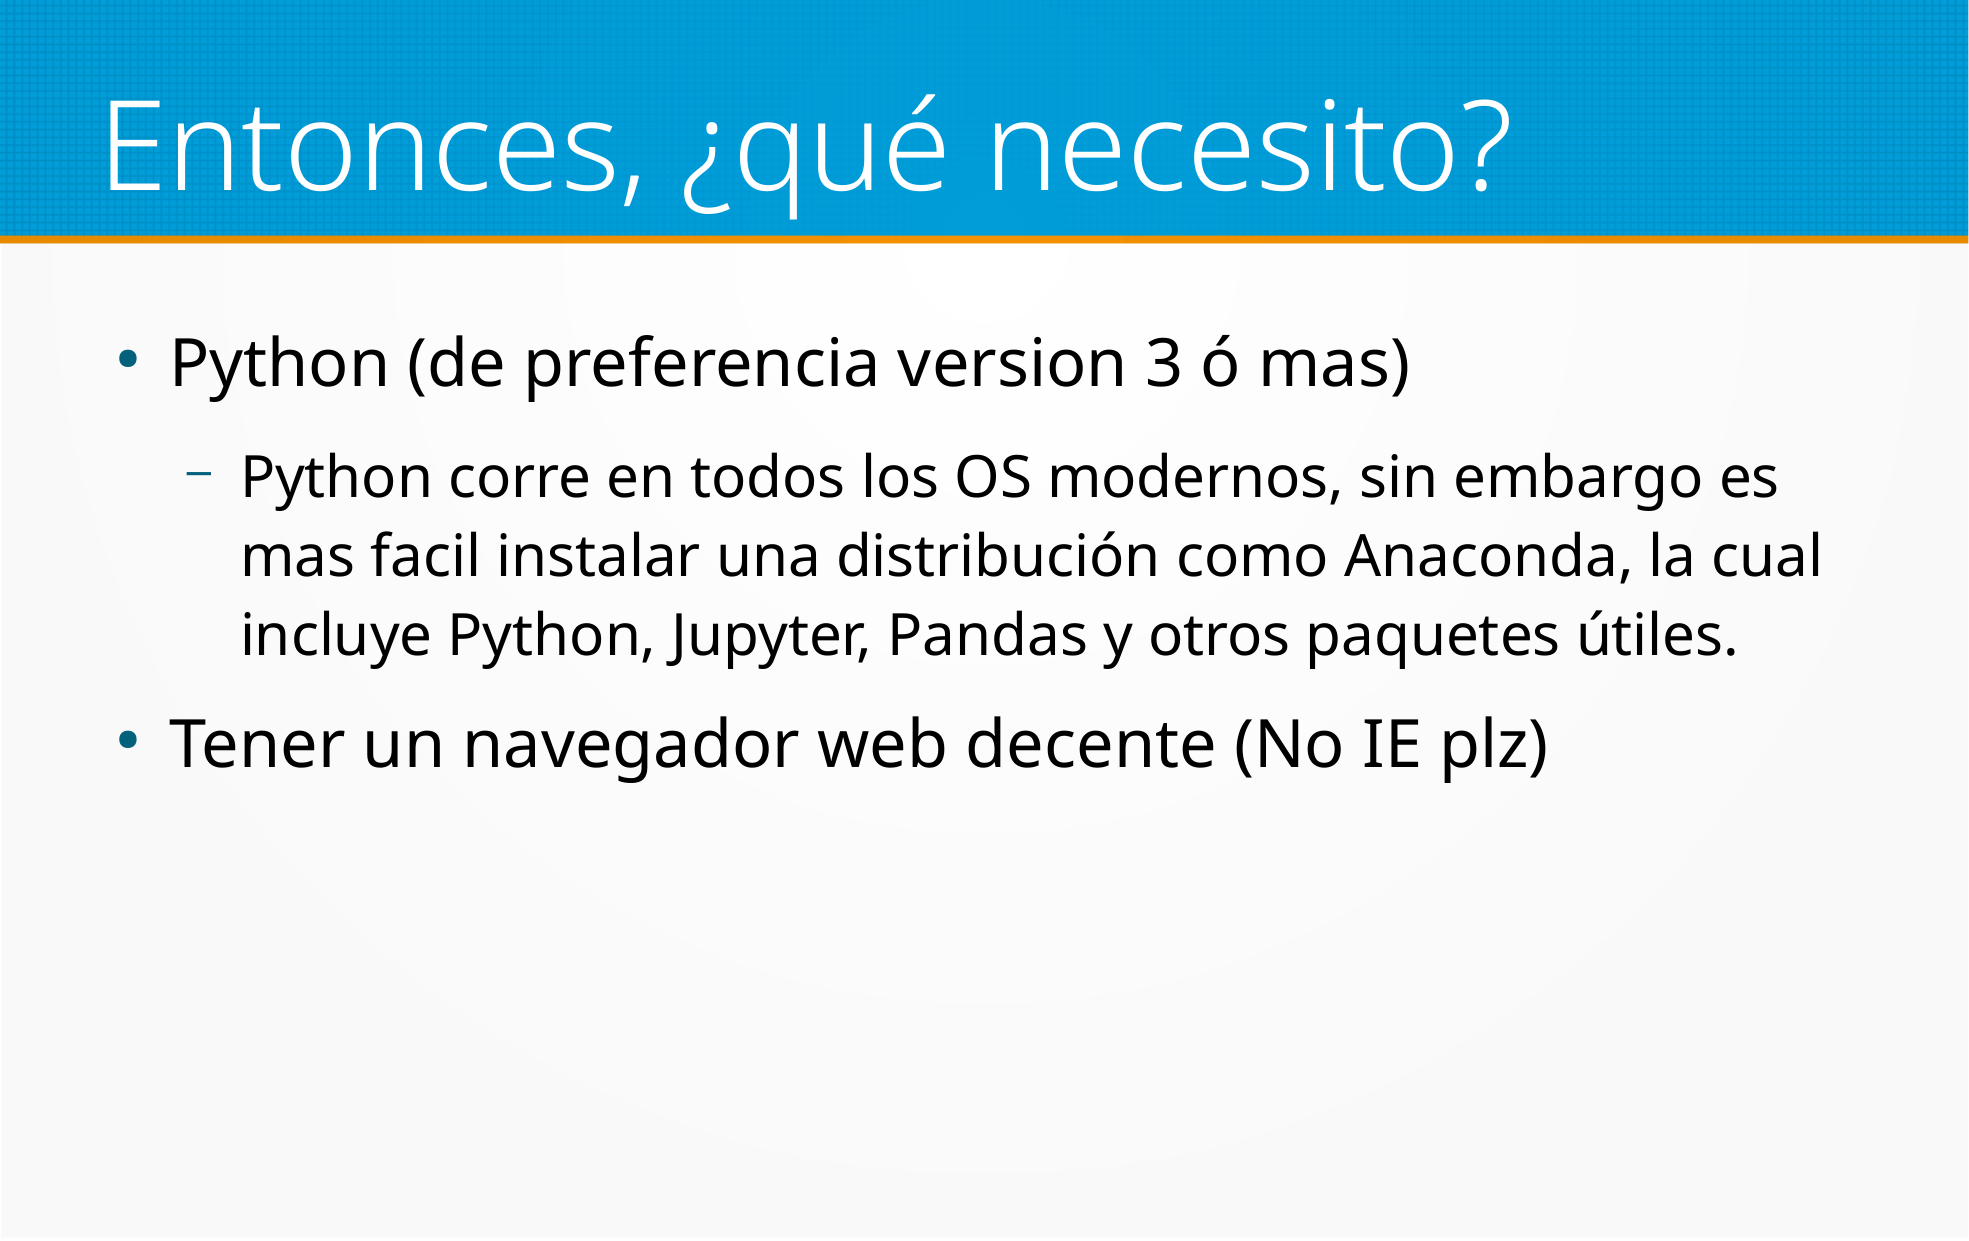

# Entonces, ¿qué necesito?
Python (de preferencia version 3 ó mas)
Python corre en todos los OS modernos, sin embargo es mas facil instalar una distribución como Anaconda, la cual incluye Python, Jupyter, Pandas y otros paquetes útiles.
Tener un navegador web decente (No IE plz)